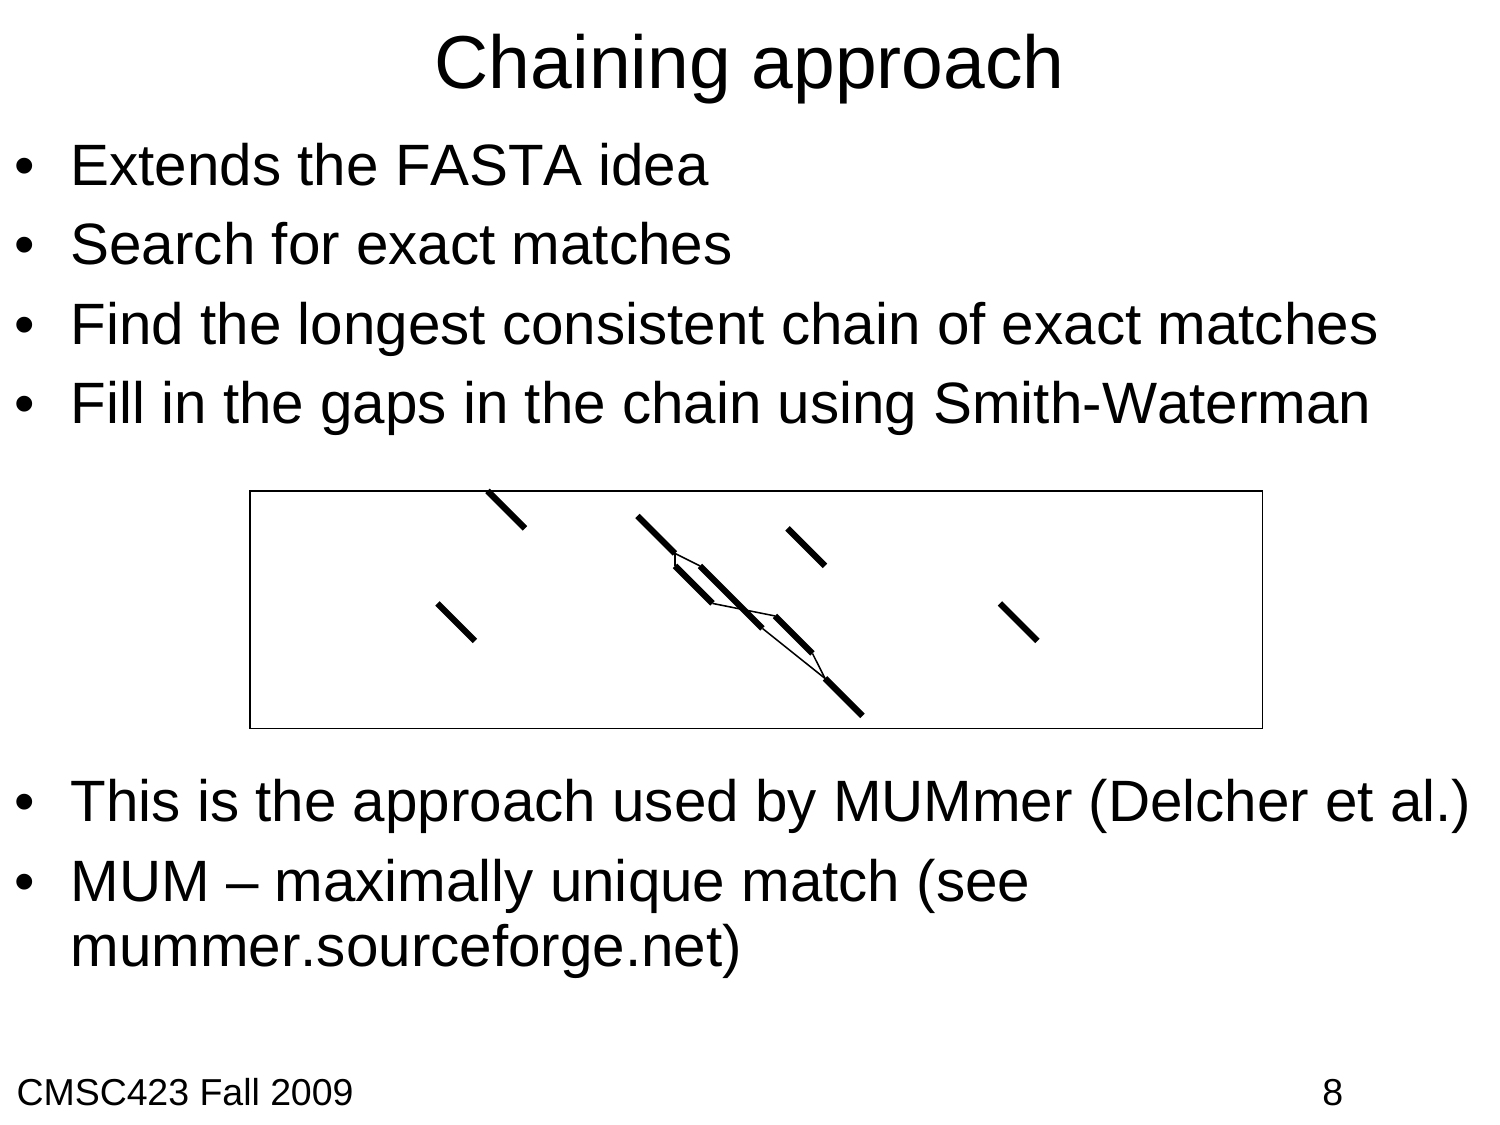

# Chaining approach
Extends the FASTA idea
Search for exact matches
Find the longest consistent chain of exact matches
Fill in the gaps in the chain using Smith-Waterman
This is the approach used by MUMmer (Delcher et al.)
MUM – maximally unique match (see mummer.sourceforge.net)
CMSC423 Fall 2009
8